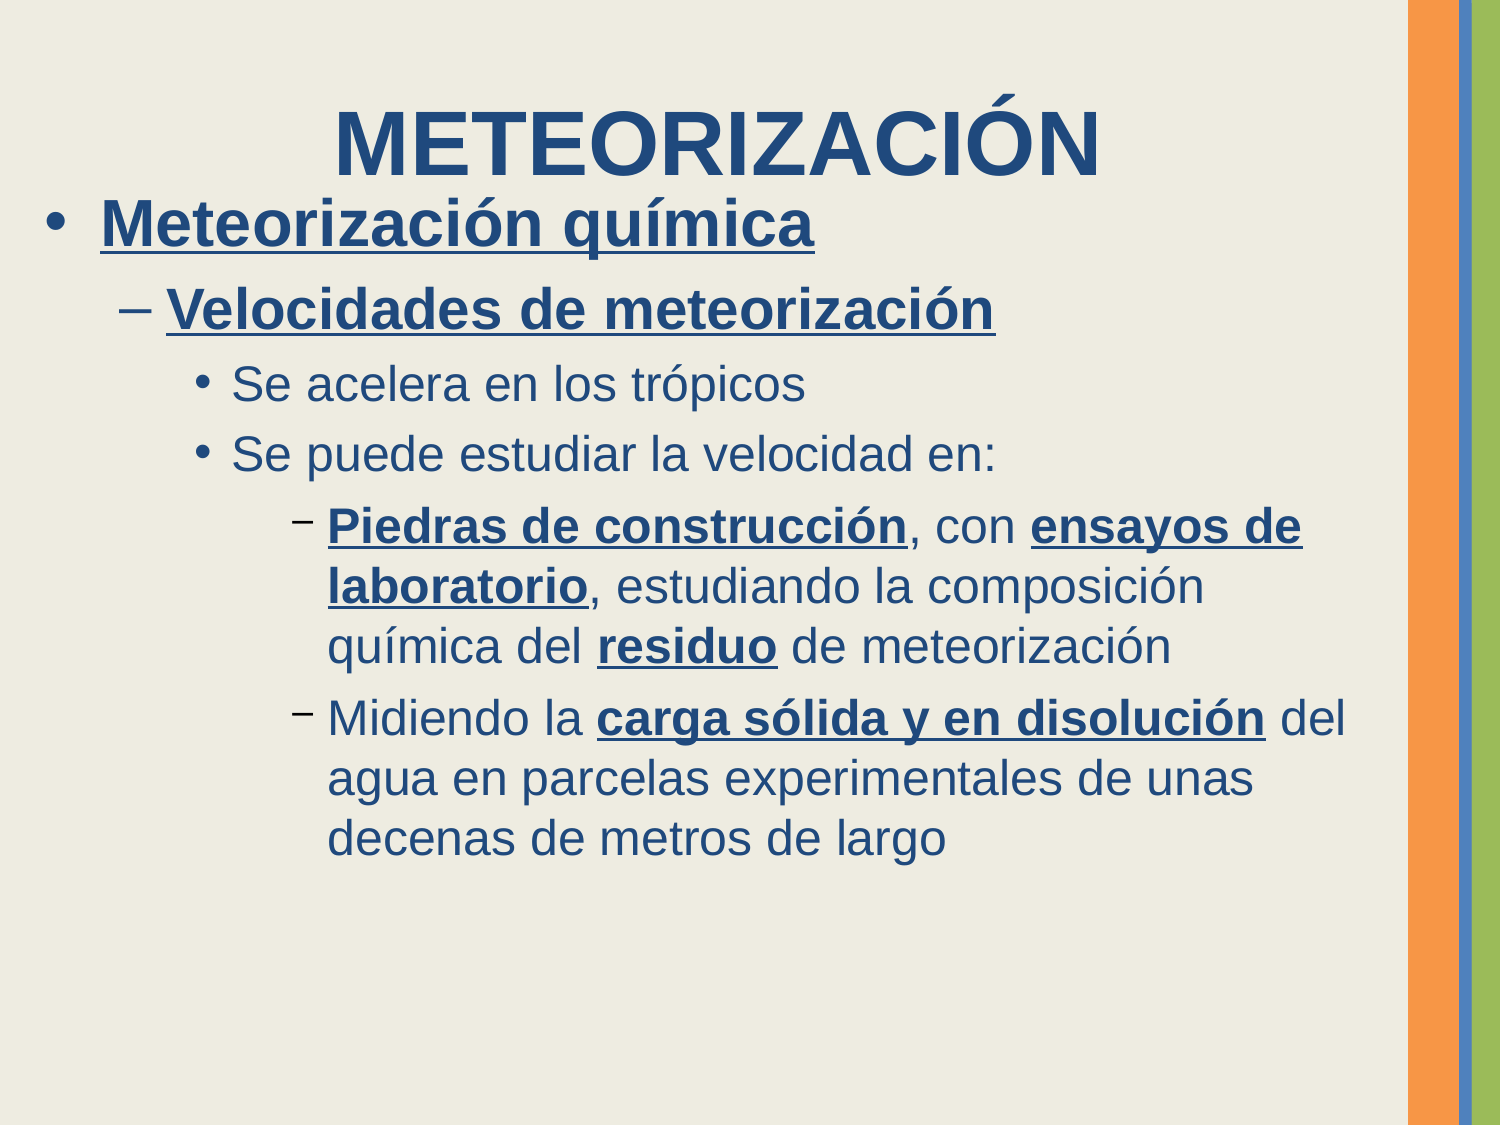

# meteorización
Meteorización química
Velocidades de meteorización
Se acelera en los trópicos
Se puede estudiar la velocidad en:
Piedras de construcción, con ensayos de laboratorio, estudiando la composición química del residuo de meteorización
Midiendo la carga sólida y en disolución del agua en parcelas experimentales de unas decenas de metros de largo